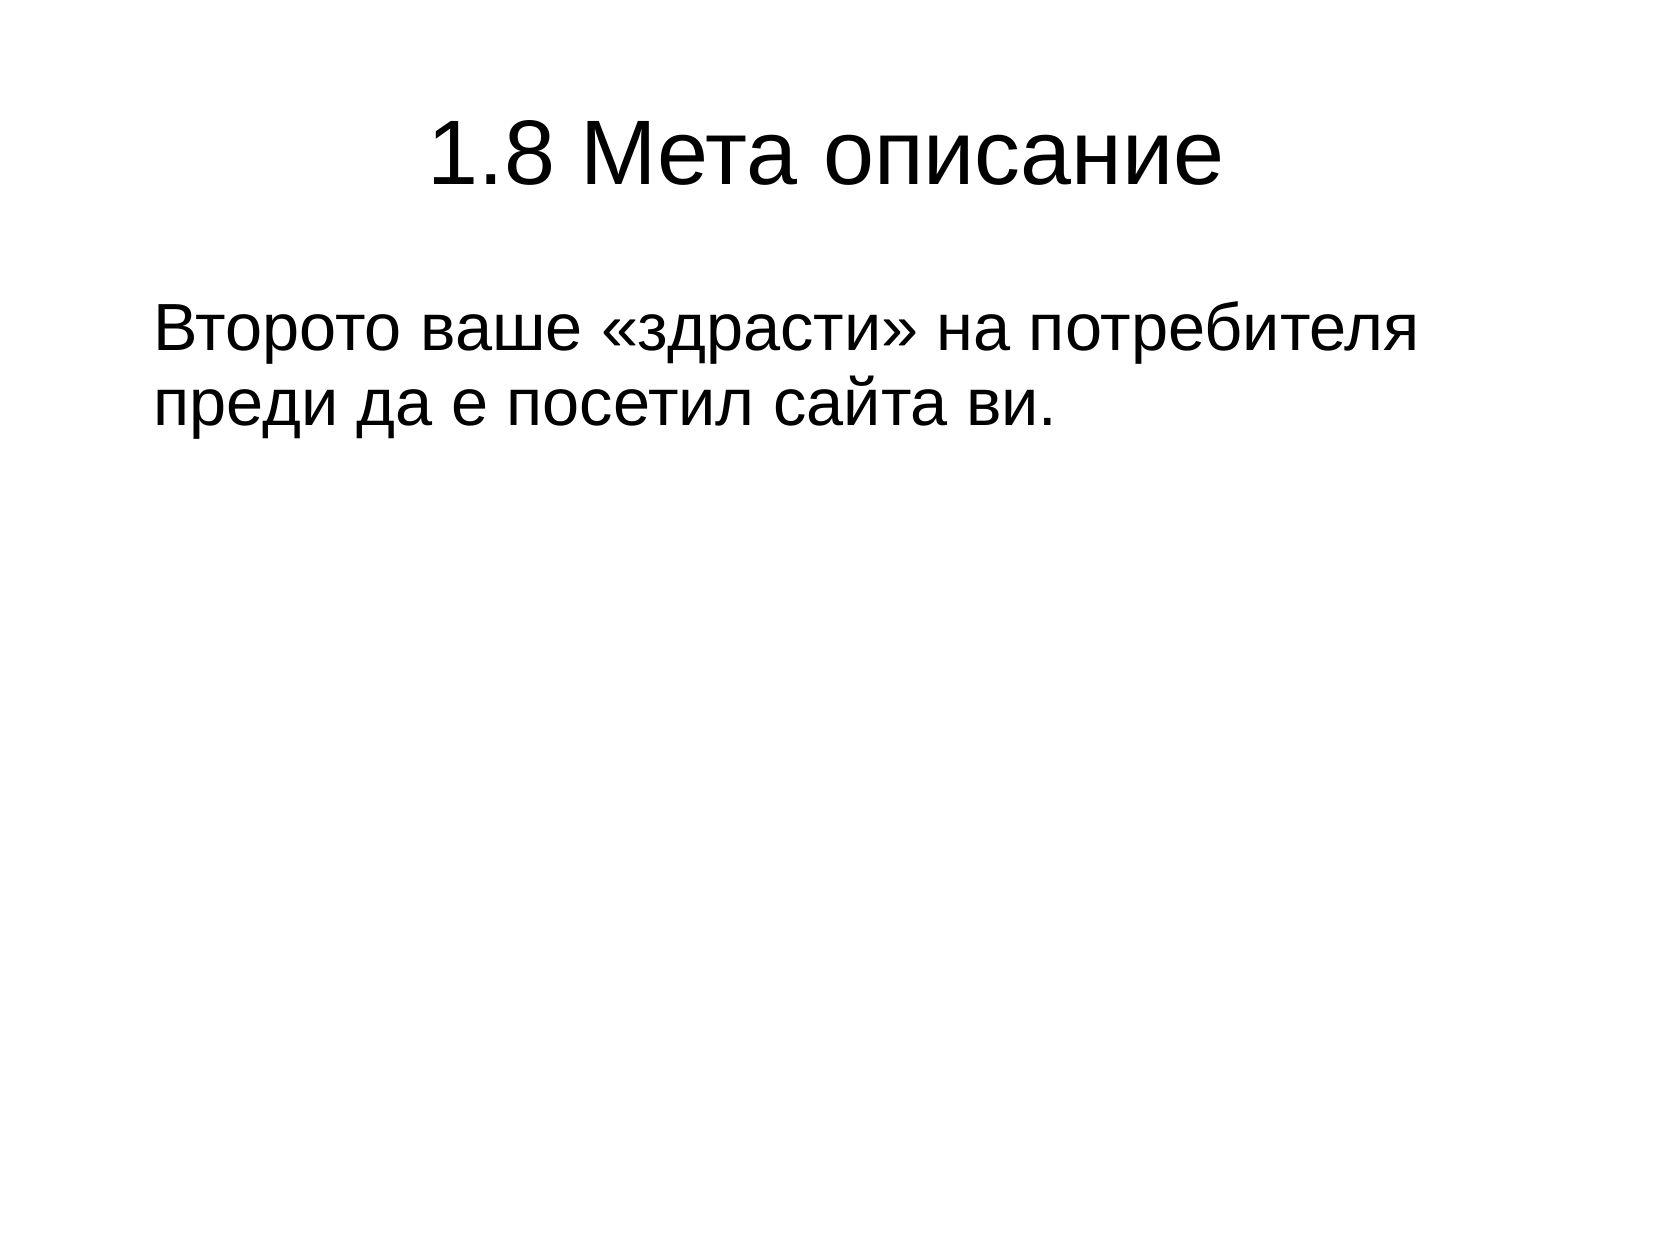

# 1.8 Мета описание
Второто ваше «здрасти» на потребителя преди да е посетил сайта ви.